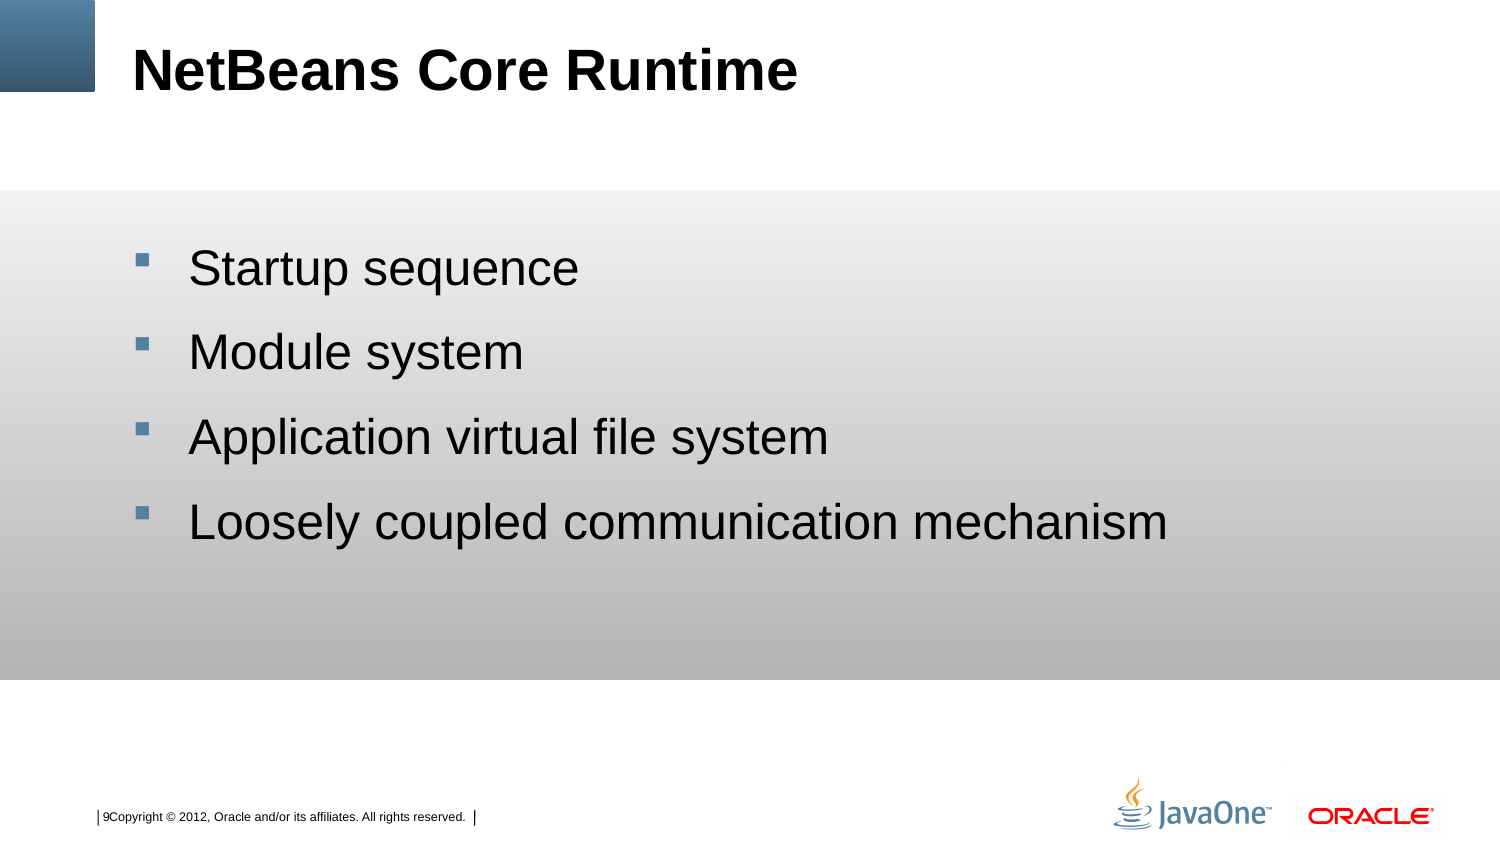

# NetBeans Core Runtime
Startup sequence
Module system
Application virtual file system
Loosely coupled communication mechanism